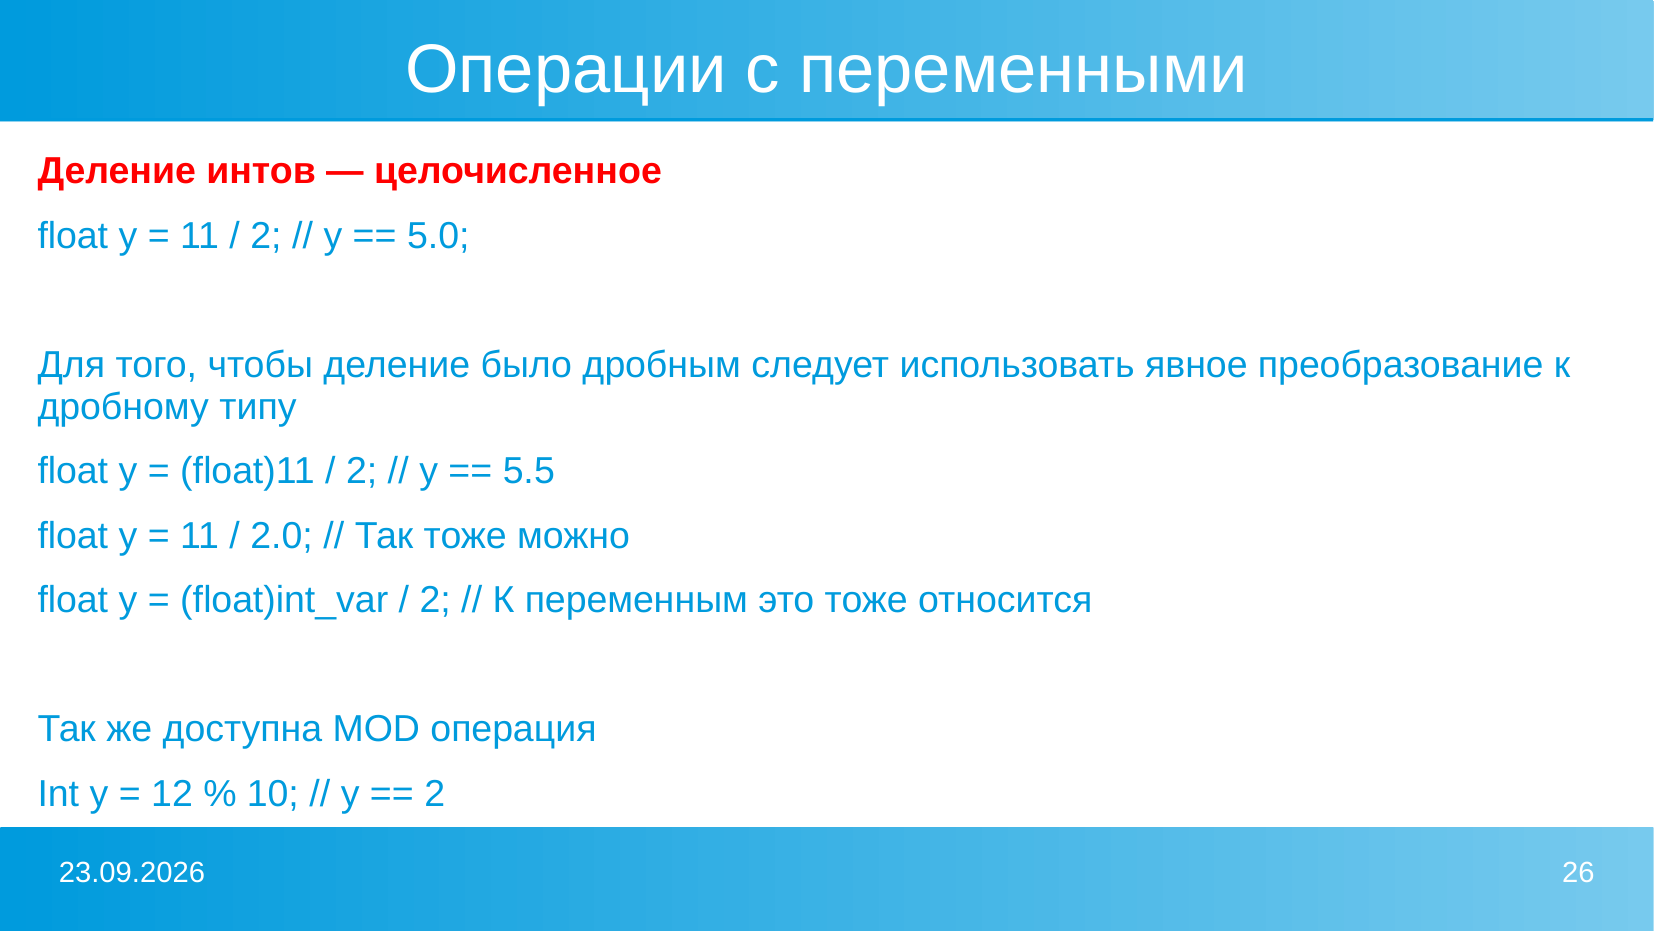

# Операции с переменными
Деление интов — целочисленное
float y = 11 / 2; // y == 5.0;
Для того, чтобы деление было дробным следует использовать явное преобразование к дробному типу
float y = (float)11 / 2; // y == 5.5
float y = 11 / 2.0; // Так тоже можно
float y = (float)int_var / 2; // К переменным это тоже относится
Так же доступна MOD операция
Int y = 12 % 10; // y == 2
26